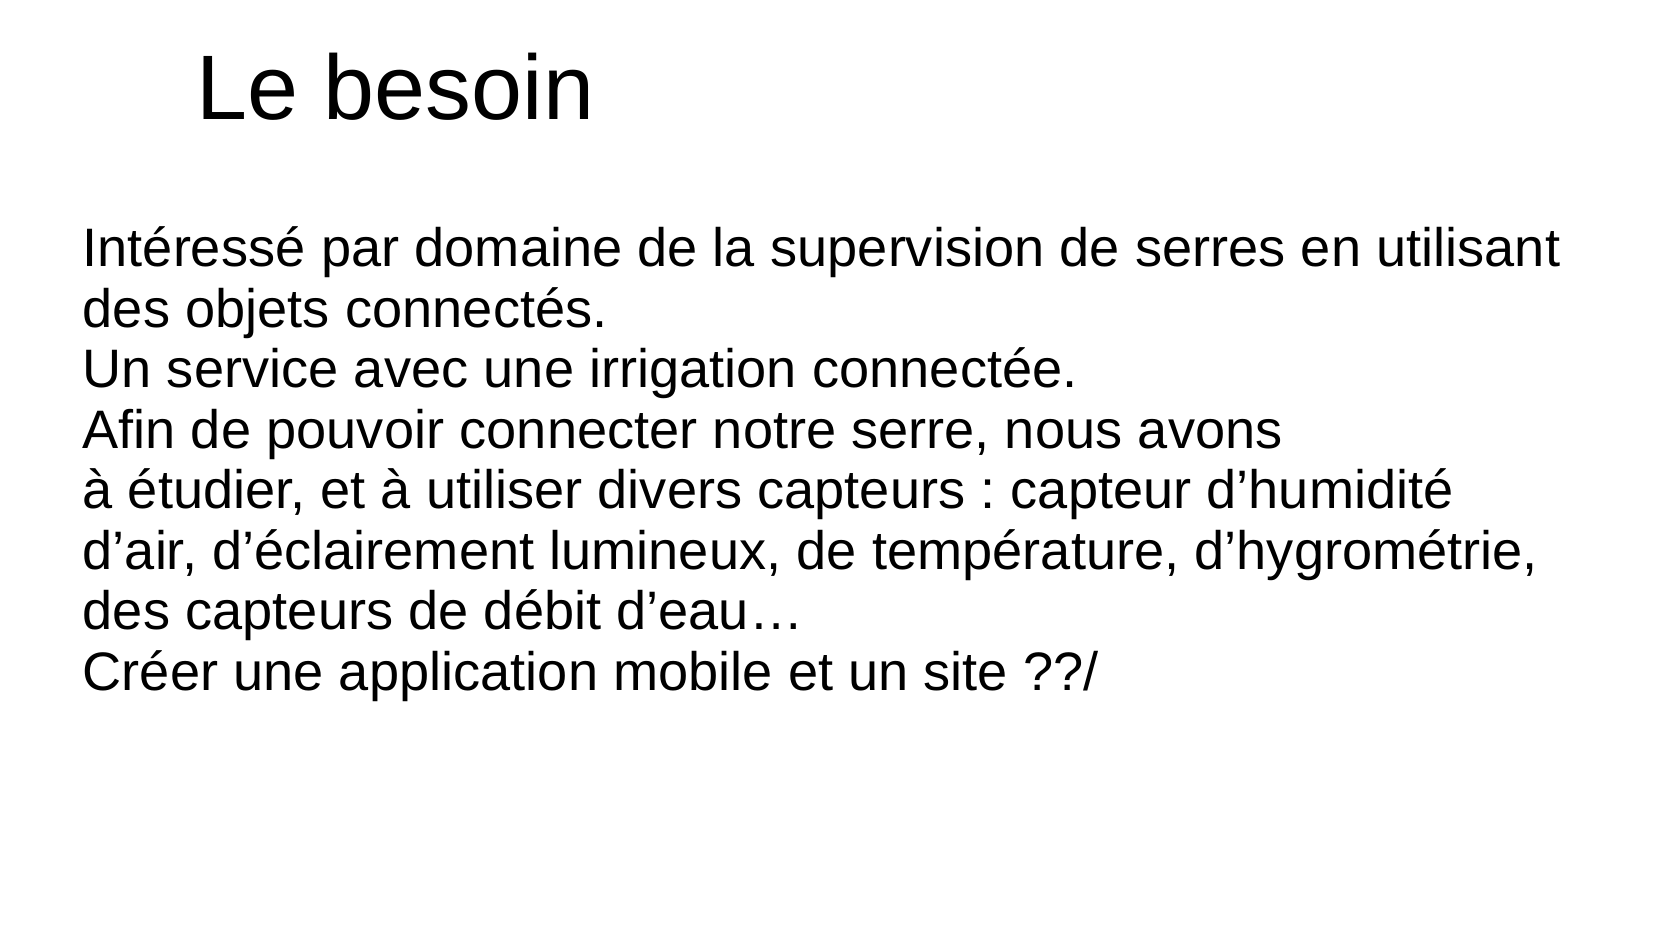

# Le besoin
Intéressé par domaine de la supervision de serres en utilisant des objets connectés.
Un service avec une irrigation connectée.
Afin de pouvoir connecter notre serre, nous avons
à étudier, et à utiliser divers capteurs : capteur d’humidité d’air, d’éclairement lumineux, de température, d’hygrométrie, des capteurs de débit d’eau…
Créer une application mobile et un site ??/
Introduction au projet “Supervision de serre”